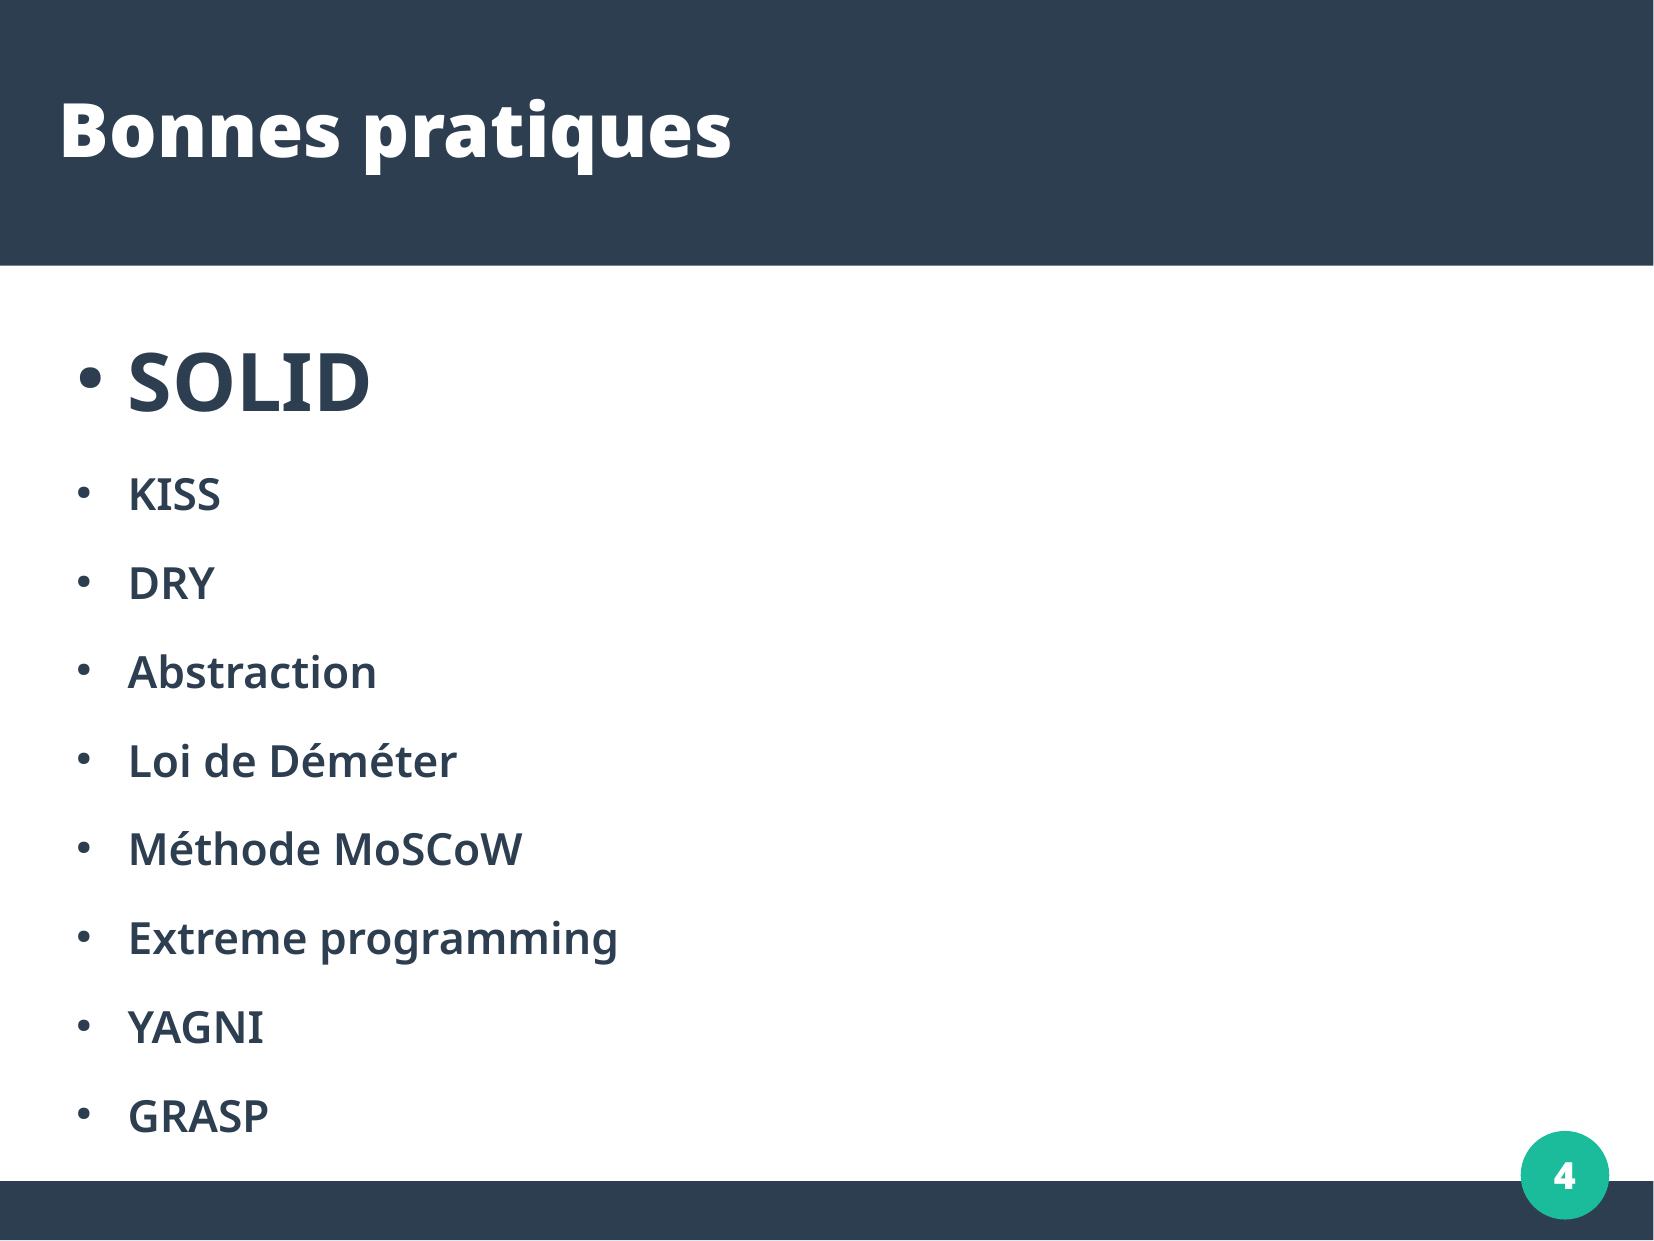

# Bonnes pratiques
SOLID
KISS
DRY
Abstraction
Loi de Déméter
Méthode MoSCoW
Extreme programming
YAGNI
GRASP
4